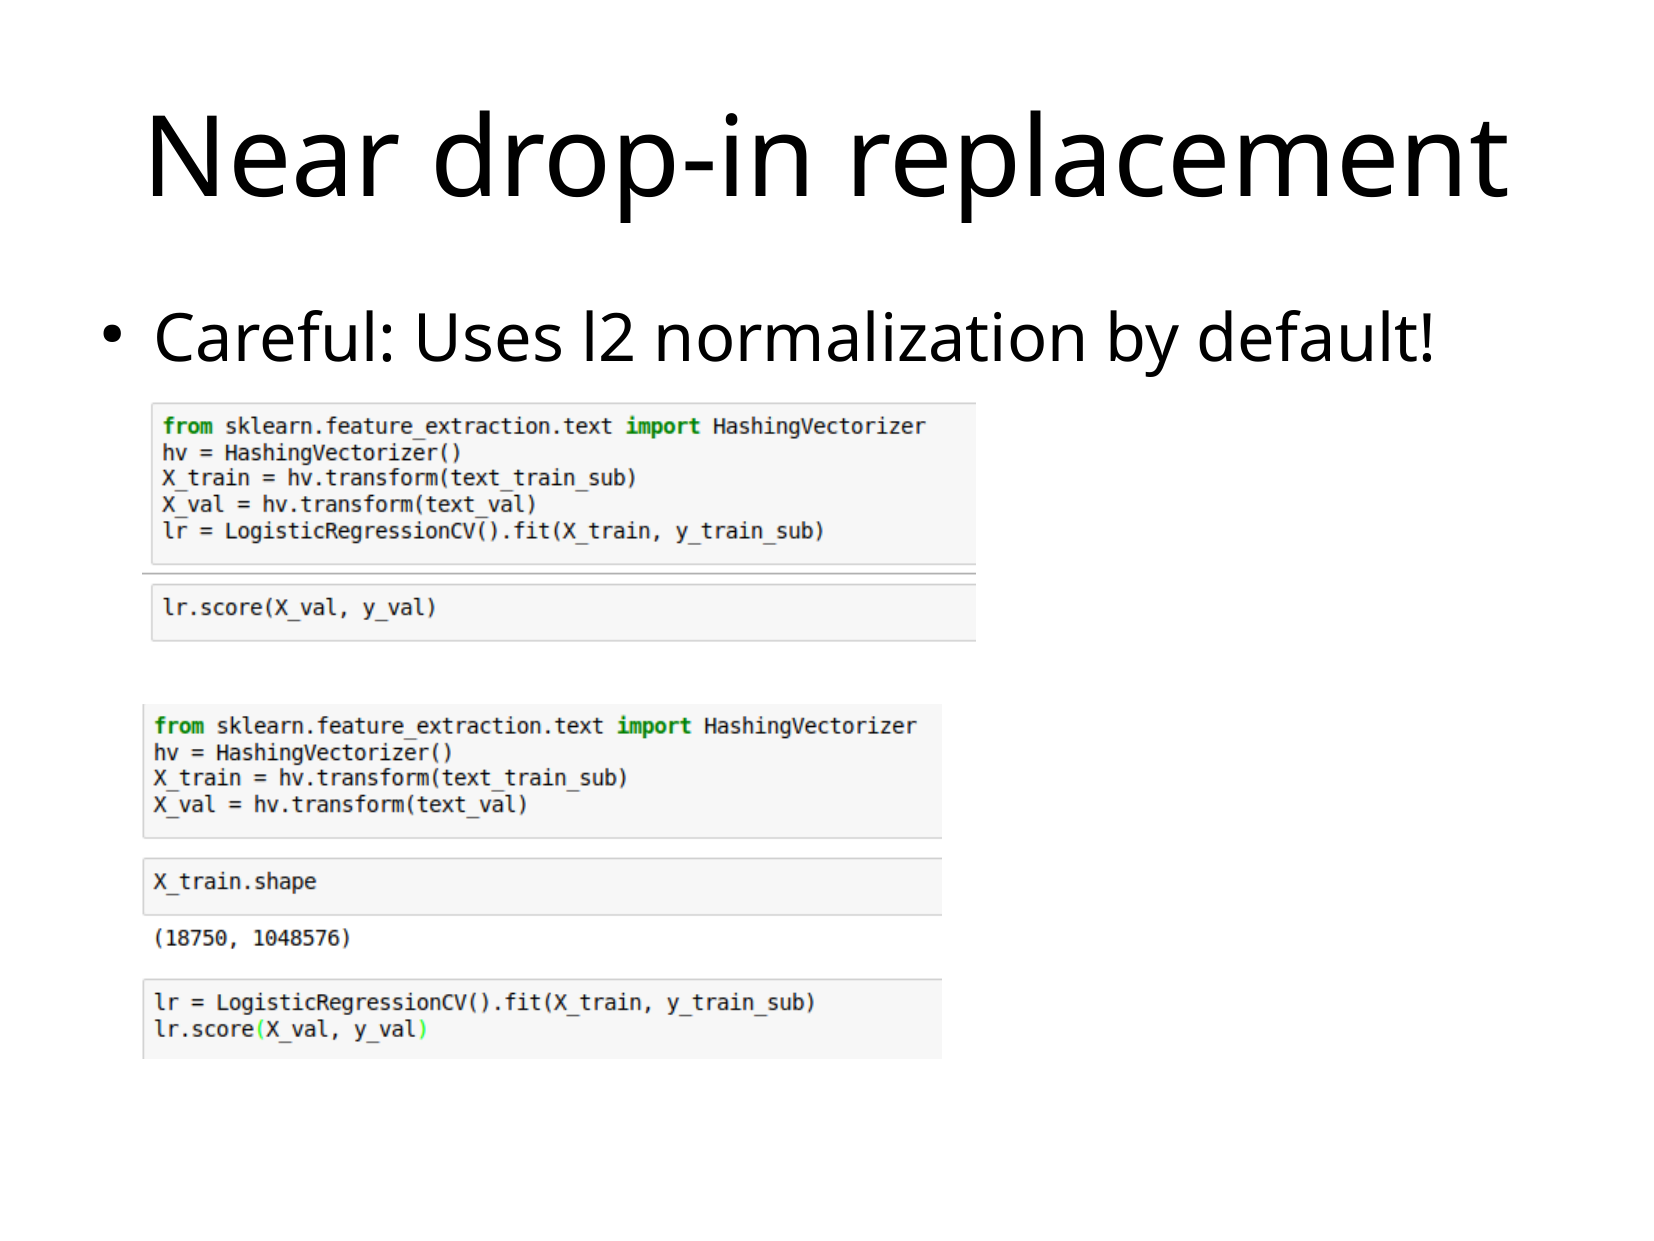

# Near drop-in replacement
Careful: Uses l2 normalization by default!